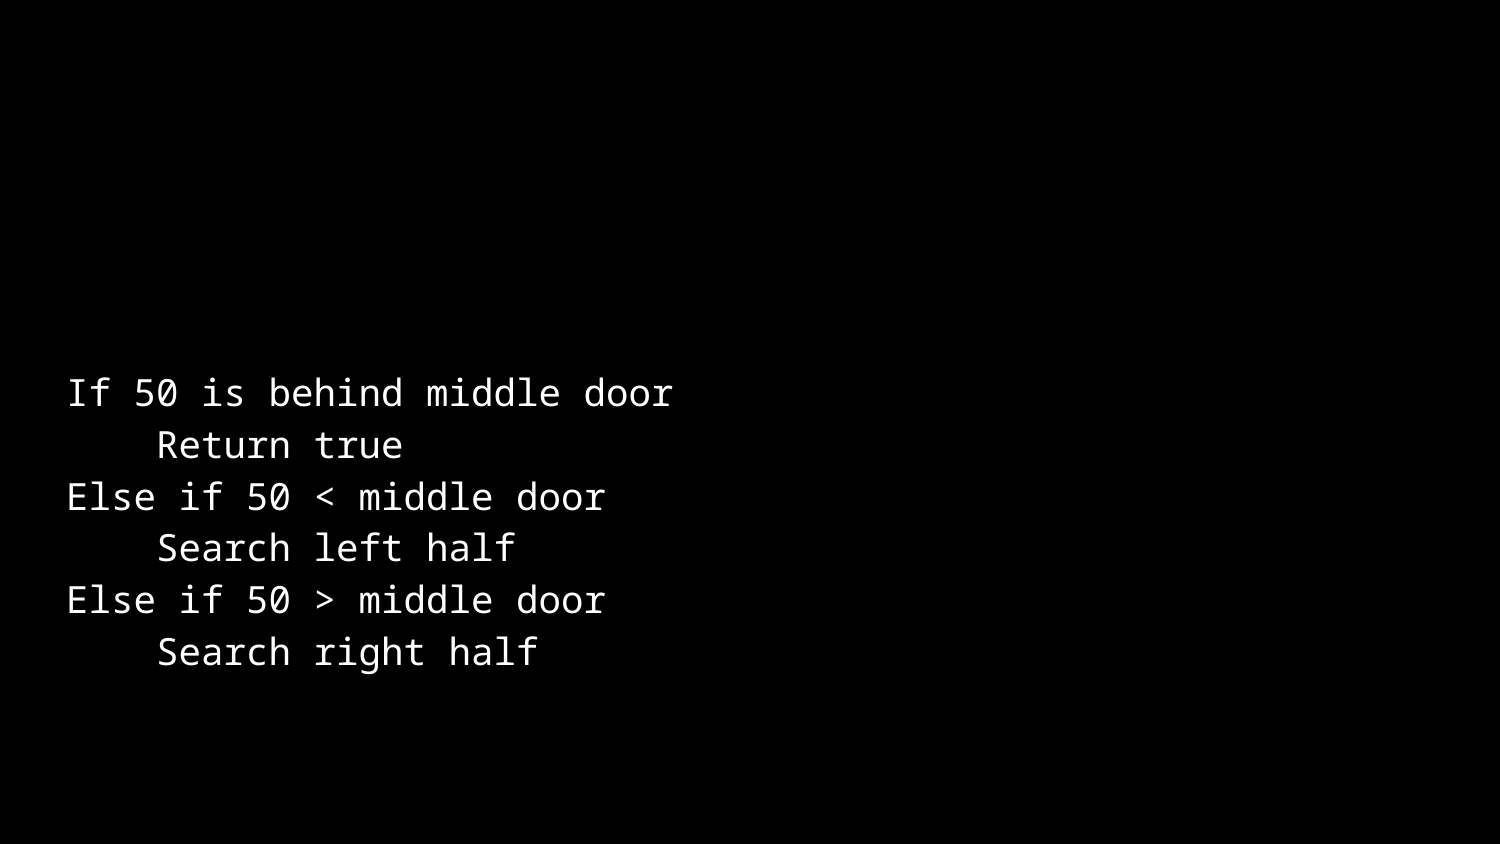

# If 50 is behind middle door
 Return true
Else if 50 < middle door
 Search left half
Else if 50 > middle door
 Search right half